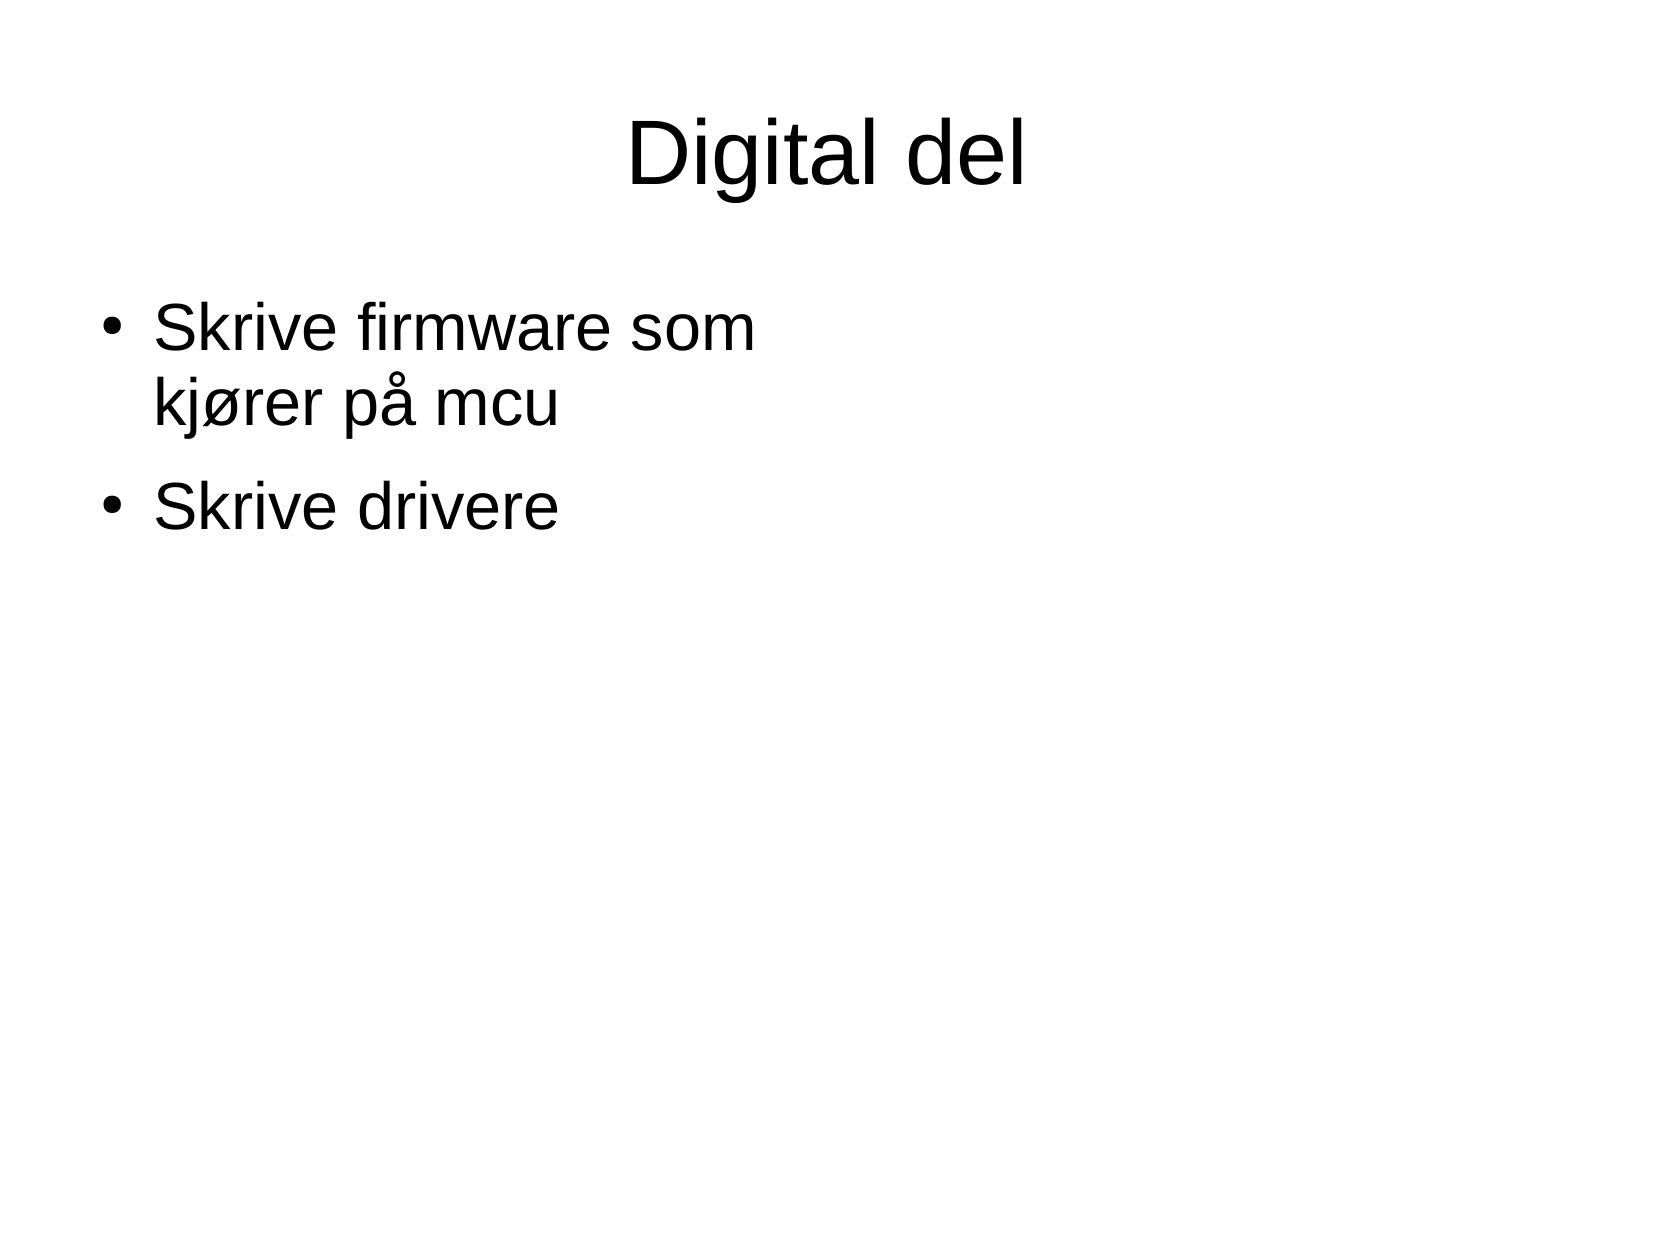

# Digital del
Skrive firmware som kjører på mcu
Skrive drivere